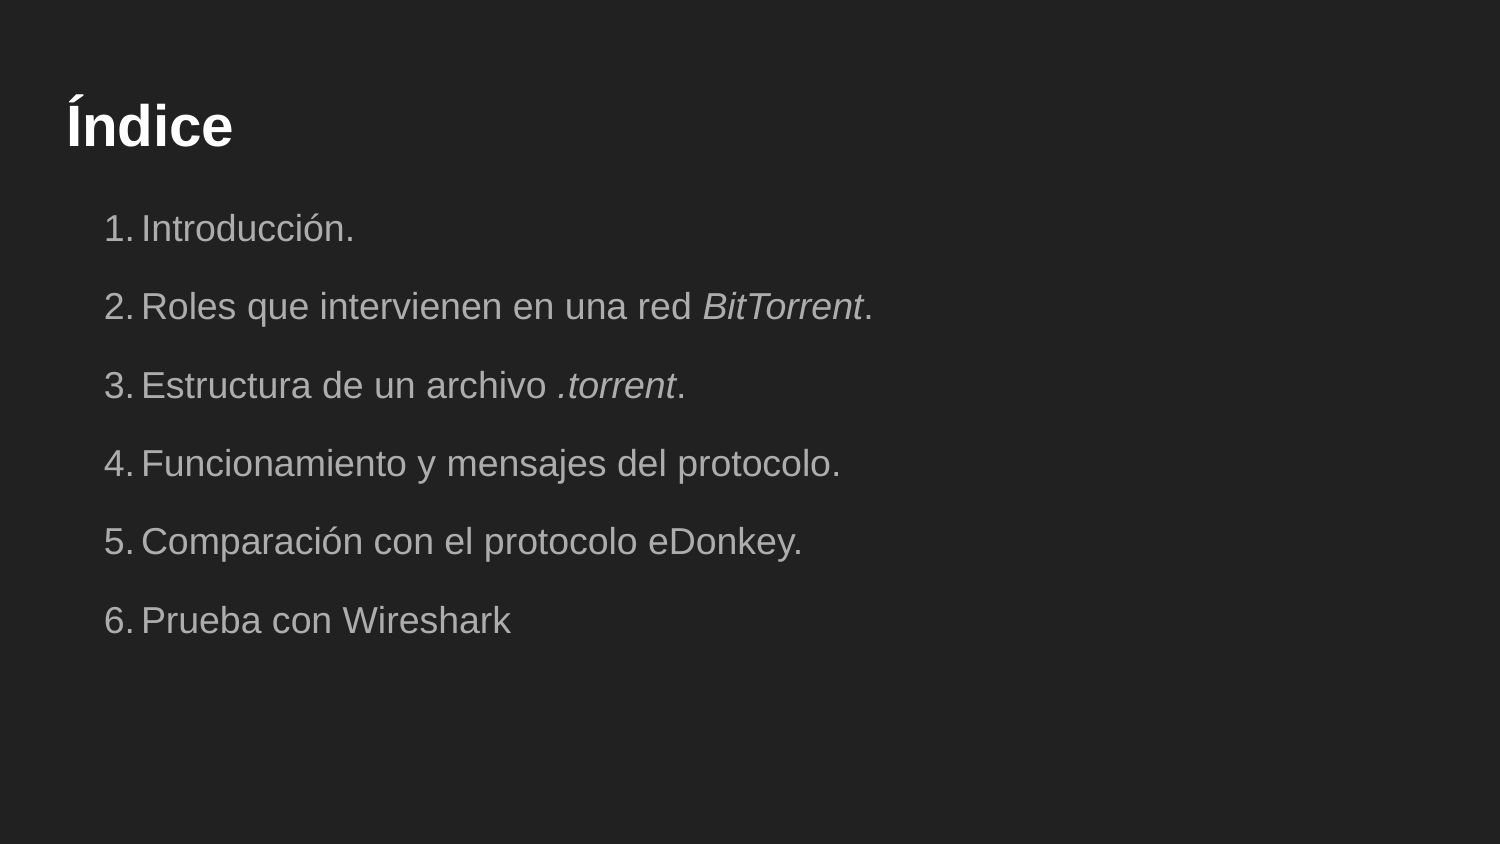

# Índice
Introducción.
Roles que intervienen en una red BitTorrent.
Estructura de un archivo .torrent.
Funcionamiento y mensajes del protocolo.
Comparación con el protocolo eDonkey.
Prueba con Wireshark